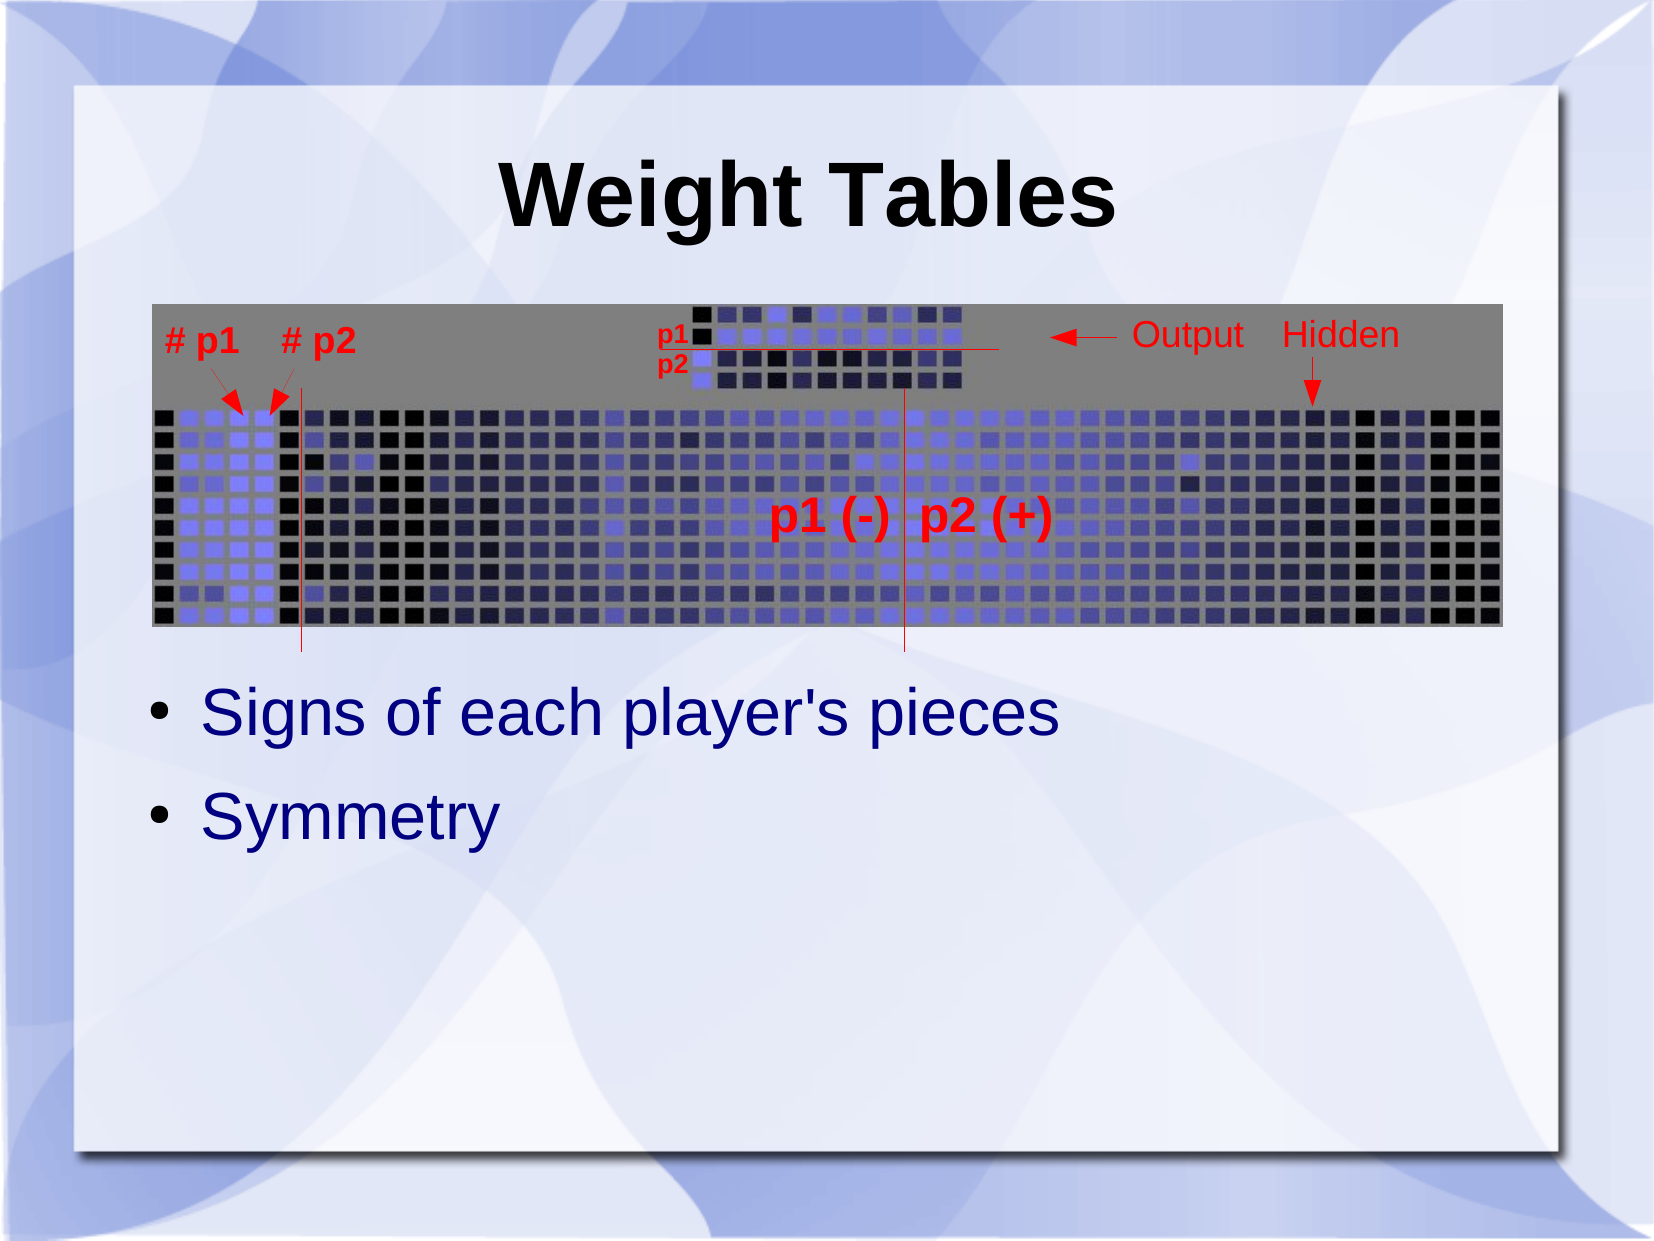

# Weight Tables
Output
Hidden
p1
p2
# p1 # p2
p1 (-) p2 (+)
Signs of each player's pieces
Symmetry